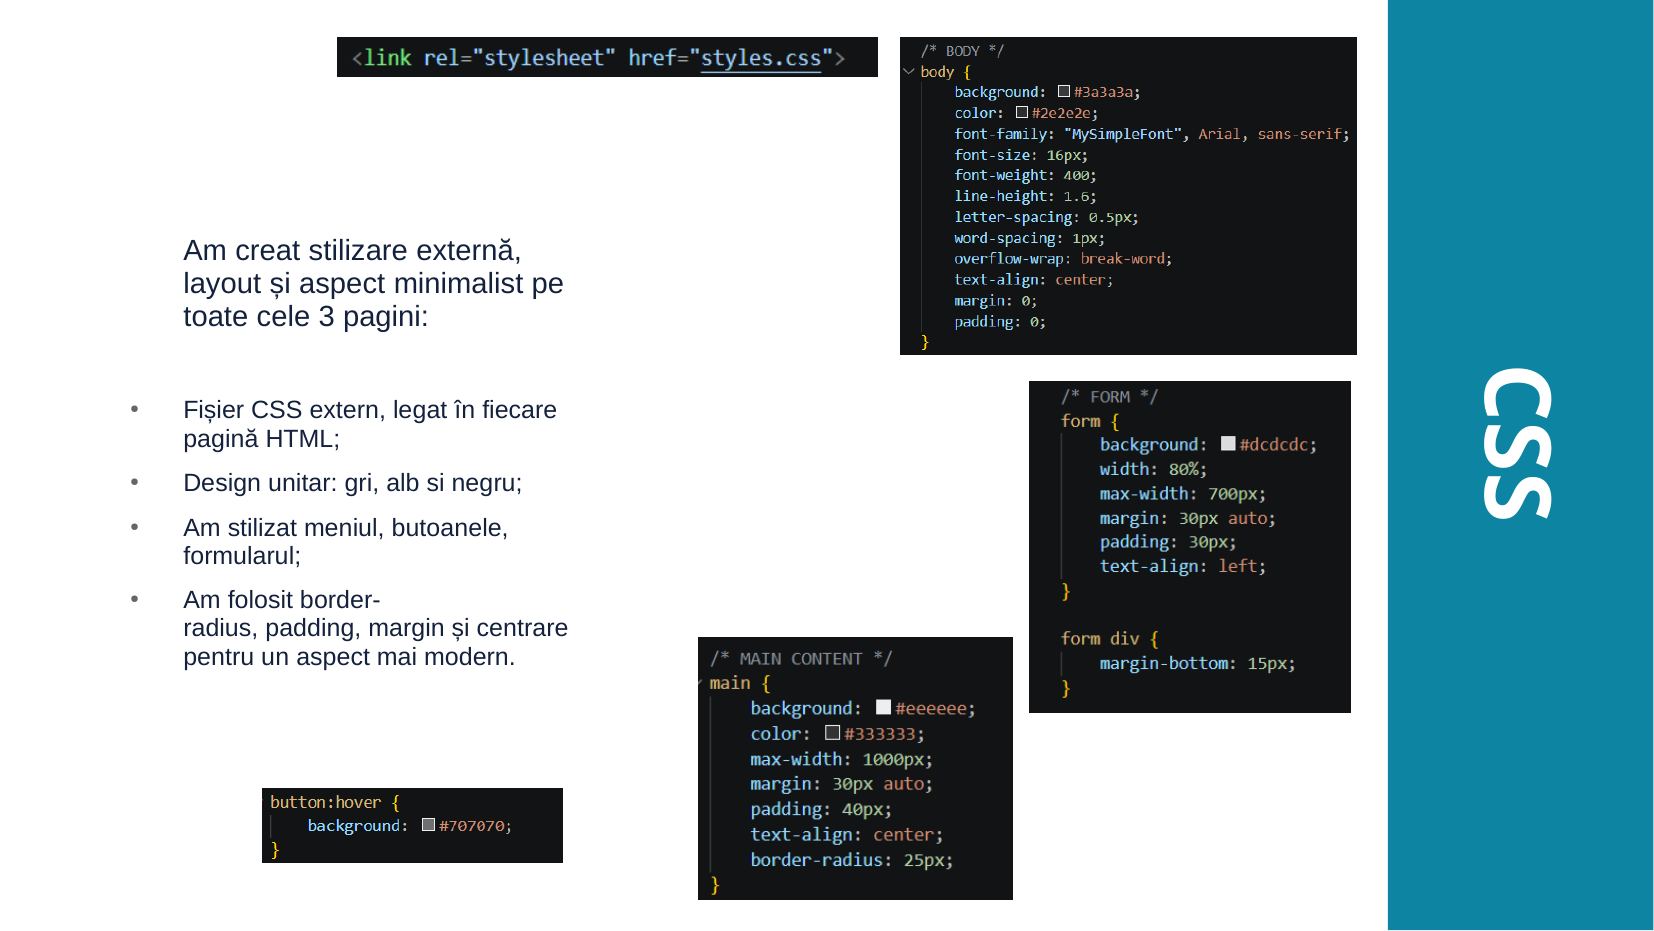

Am creat stilizare externă, layout și aspect minimalist pe toate cele 3 pagini:
Fișier CSS extern, legat în fiecare pagină HTML;
Design unitar: gri, alb si negru;
Am stilizat meniul, butoanele, formularul;
Am folosit border-radius, padding, margin și centrare pentru un aspect mai modern.
# CSS